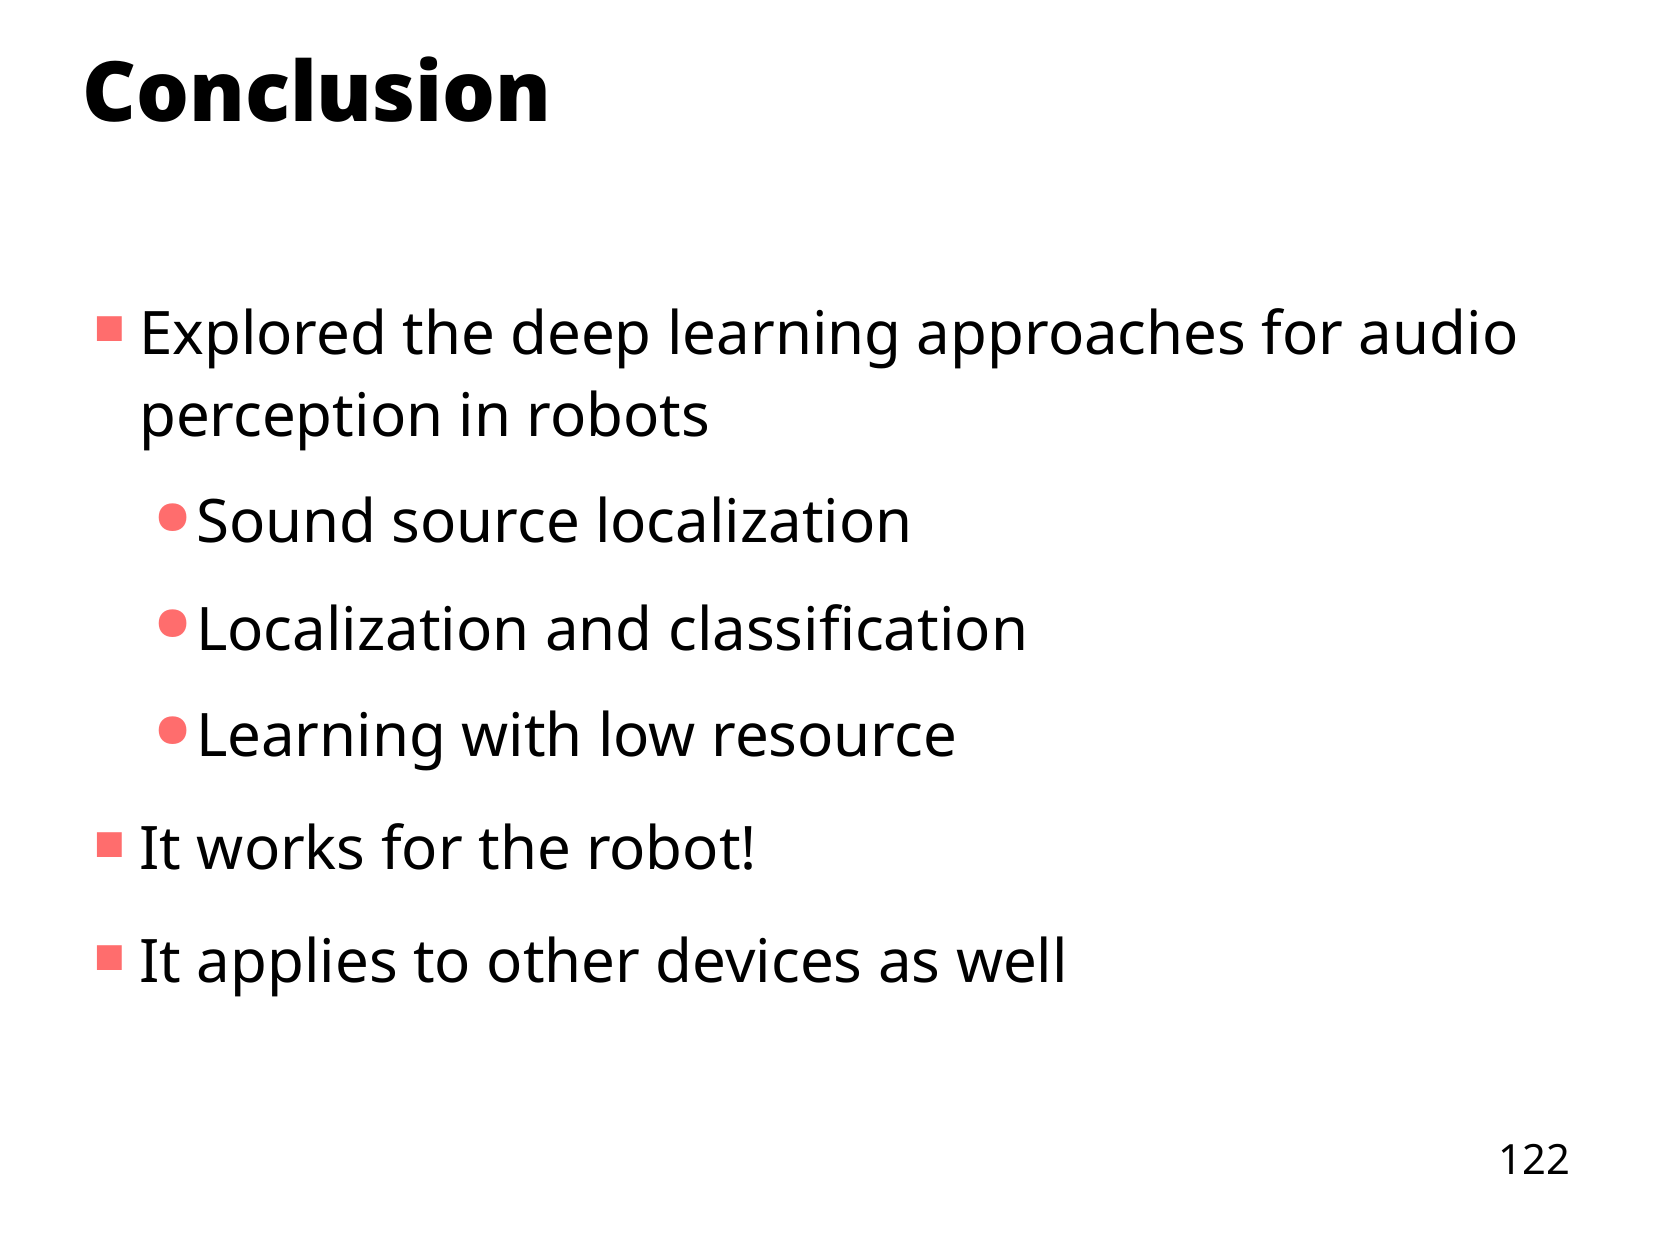

# Conclusion
Explored the deep learning approaches for audio perception in robots
Sound source localization
Localization and classification
Learning with low resource
It works for the robot!
It applies to other devices as well
122